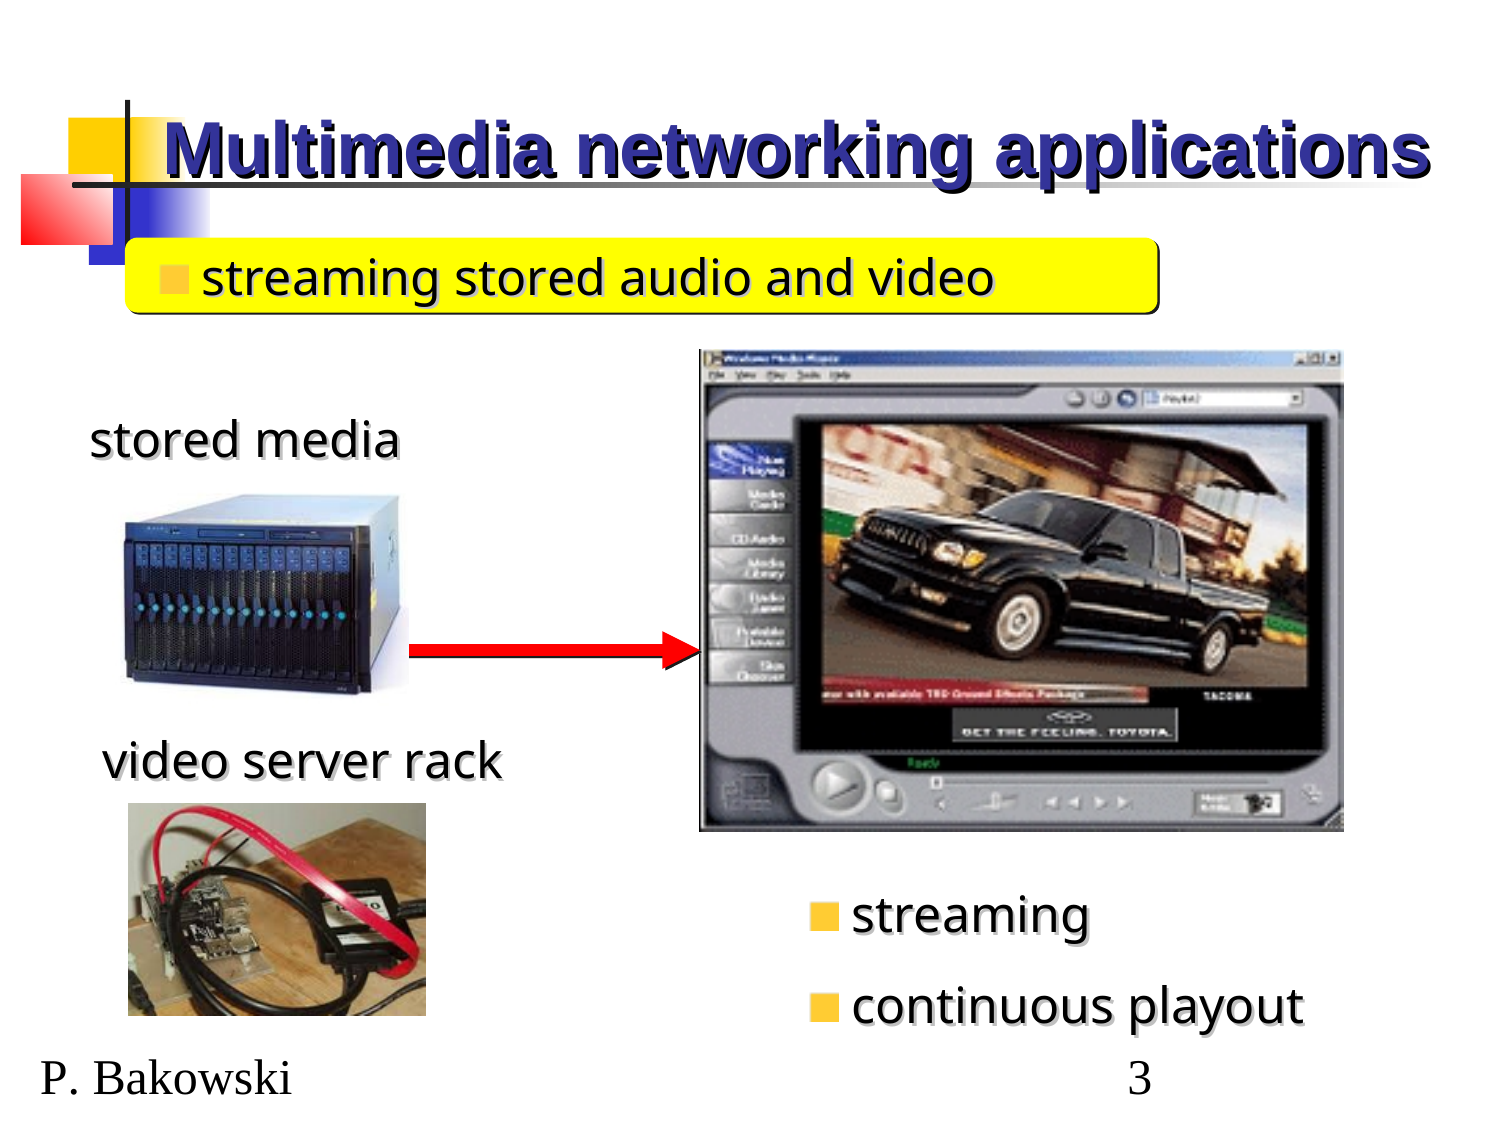

# Multimedia networking applications
 streaming stored audio and video
stored media
video server rack
 streaming
 continuous playout
P.Bakowski
3